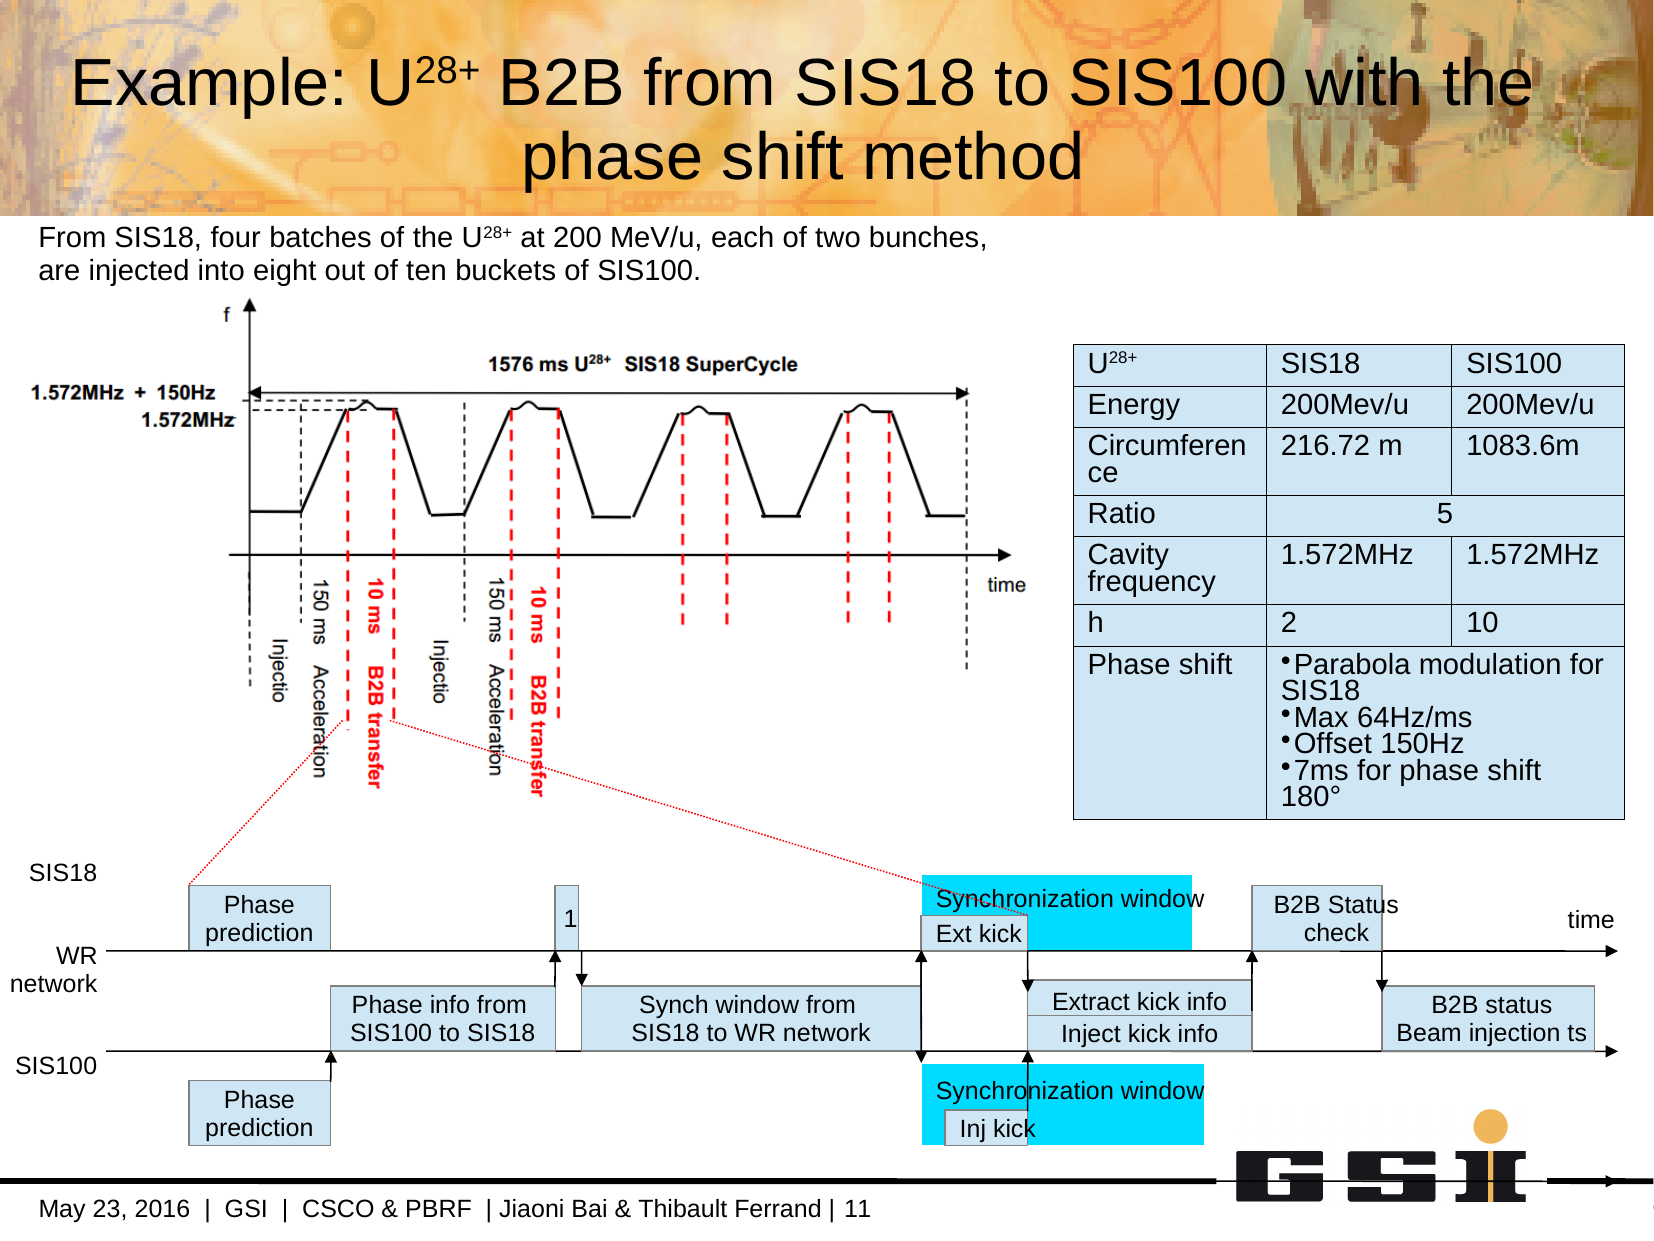

# Example: U28+ B2B from SIS18 to SIS100 with the phase shift method
From SIS18, four batches of the U28+ at 200 MeV/u, each of two bunches,
are injected into eight out of ten buckets of SIS100.
| U28+ | SIS18 | SIS100 |
| --- | --- | --- |
| Energy | 200Mev/u | 200Mev/u |
| Circumference | 216.72 m | 1083.6m |
| Ratio | 5 | |
| Cavity frequency | 1.572MHz | 1.572MHz |
| h | 2 | 10 |
| Phase shift | Parabola modulation for SIS18 Max 64Hz/ms Offset 150Hz 7ms for phase shift 180° | |
SIS18
Synchronization window
Phase
prediction
1
 B2B Status
check
time
Ext kick
WR network
Extract kick info
Phase info from
SIS100 to SIS18
Synch window from
SIS18 to WR network
B2B status
Beam injection ts
Inject kick info
SIS100
Synchronization window
Phase
prediction
Inj kick
11
May 23, 2016 | GSI | CSCO & PBRF | Jiaoni Bai & Thibault Ferrand |